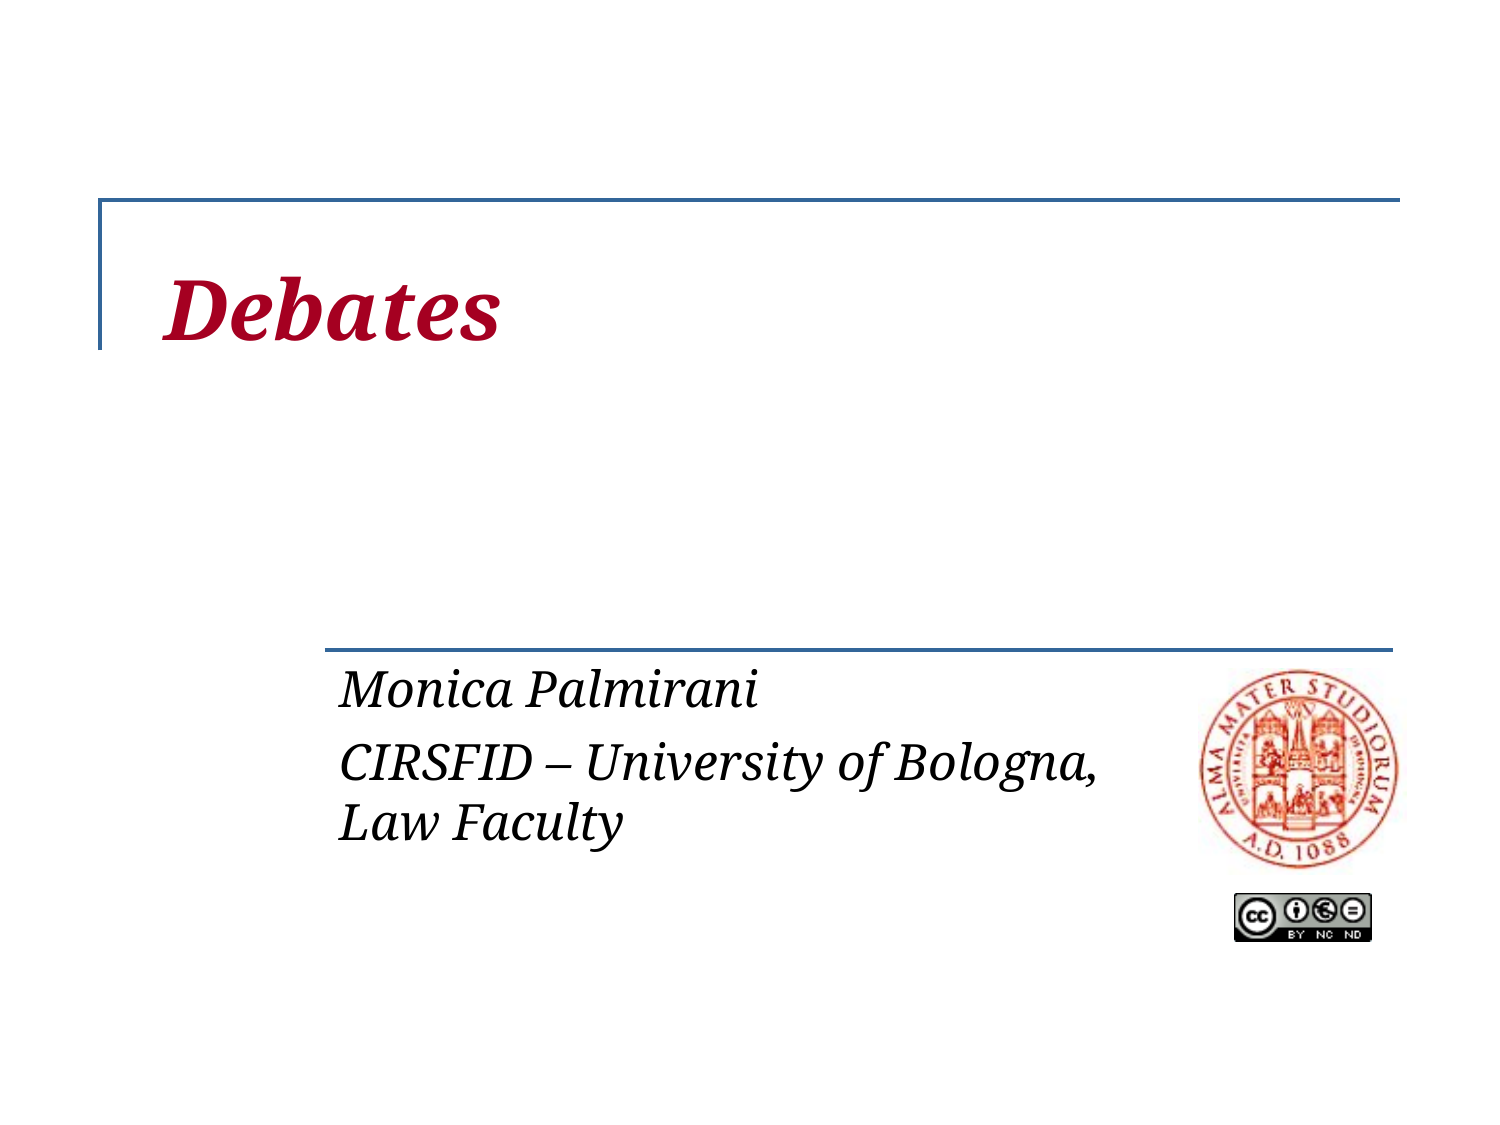

# Debates
Monica Palmirani
CIRSFID – University of Bologna, Law Faculty